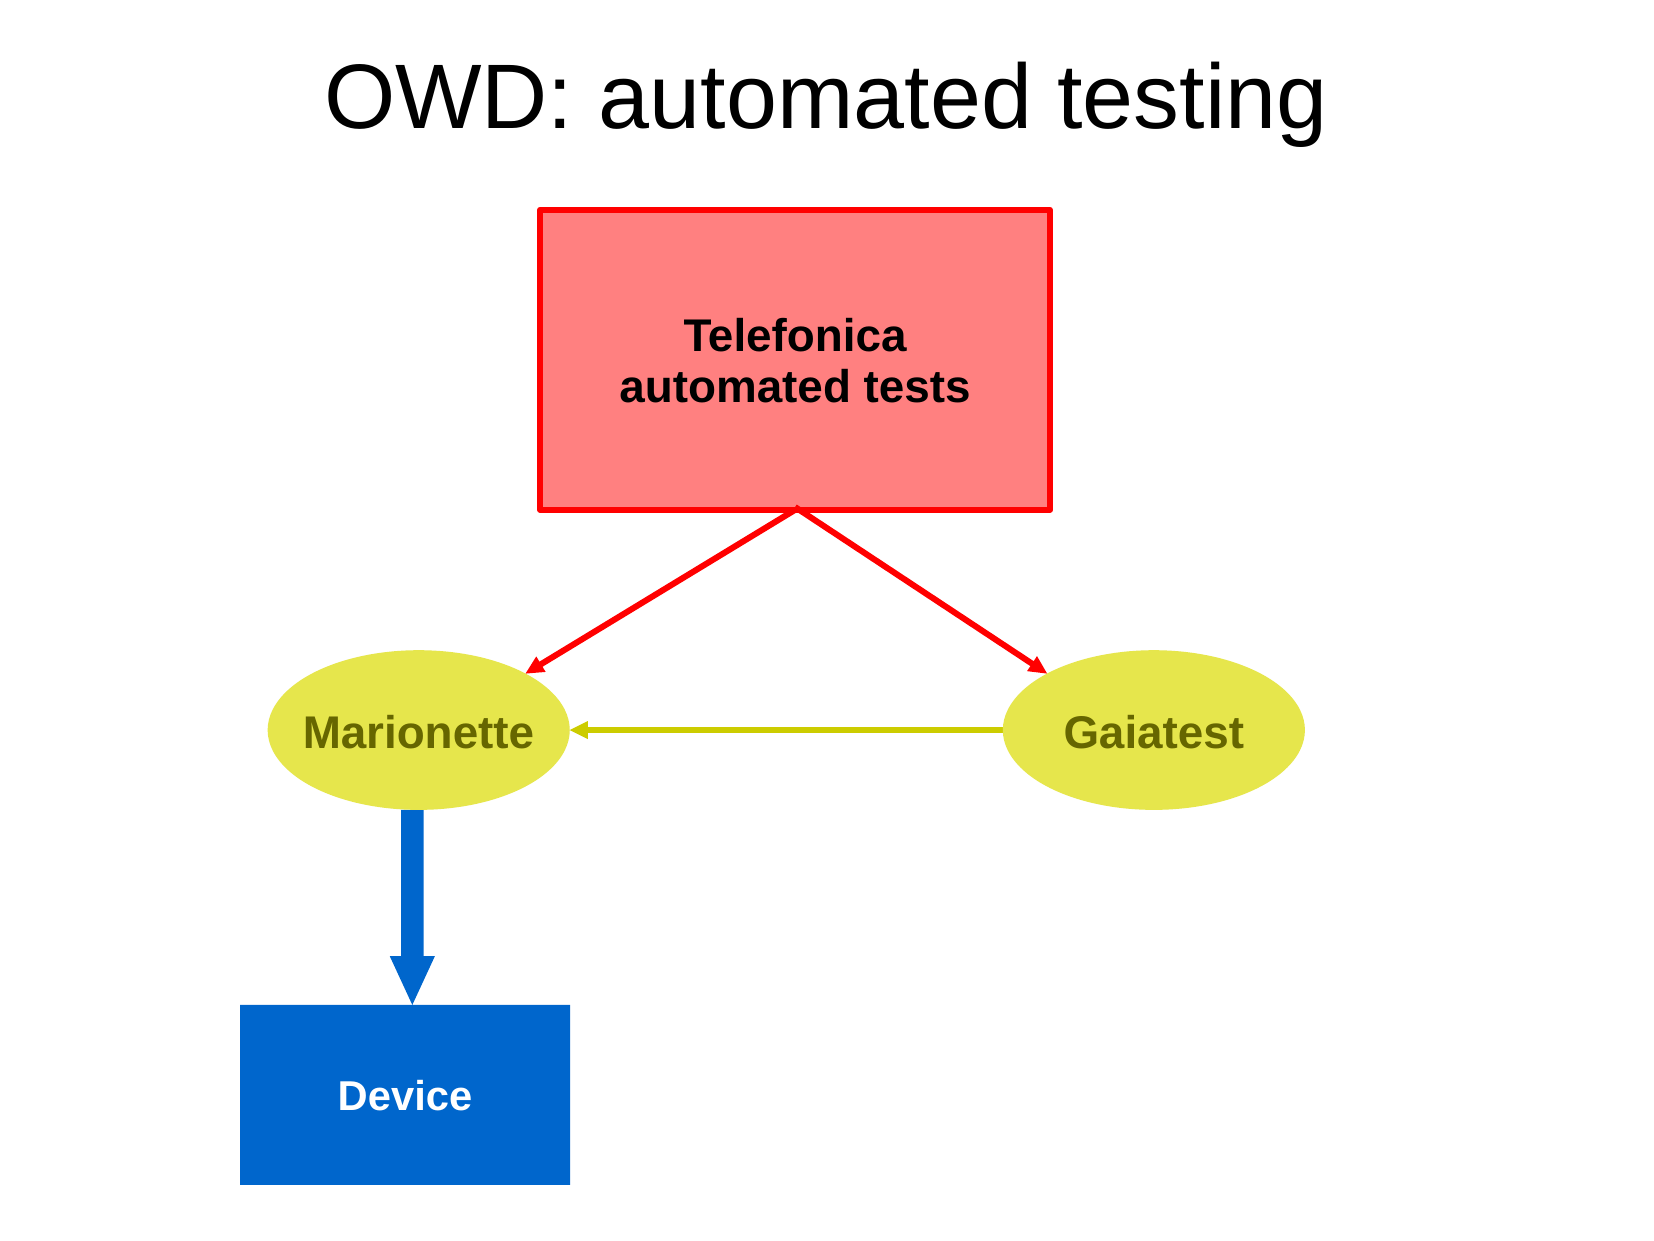

OWD: automated testing
Telefonica
automated tests
Marionette
Gaiatest
Device